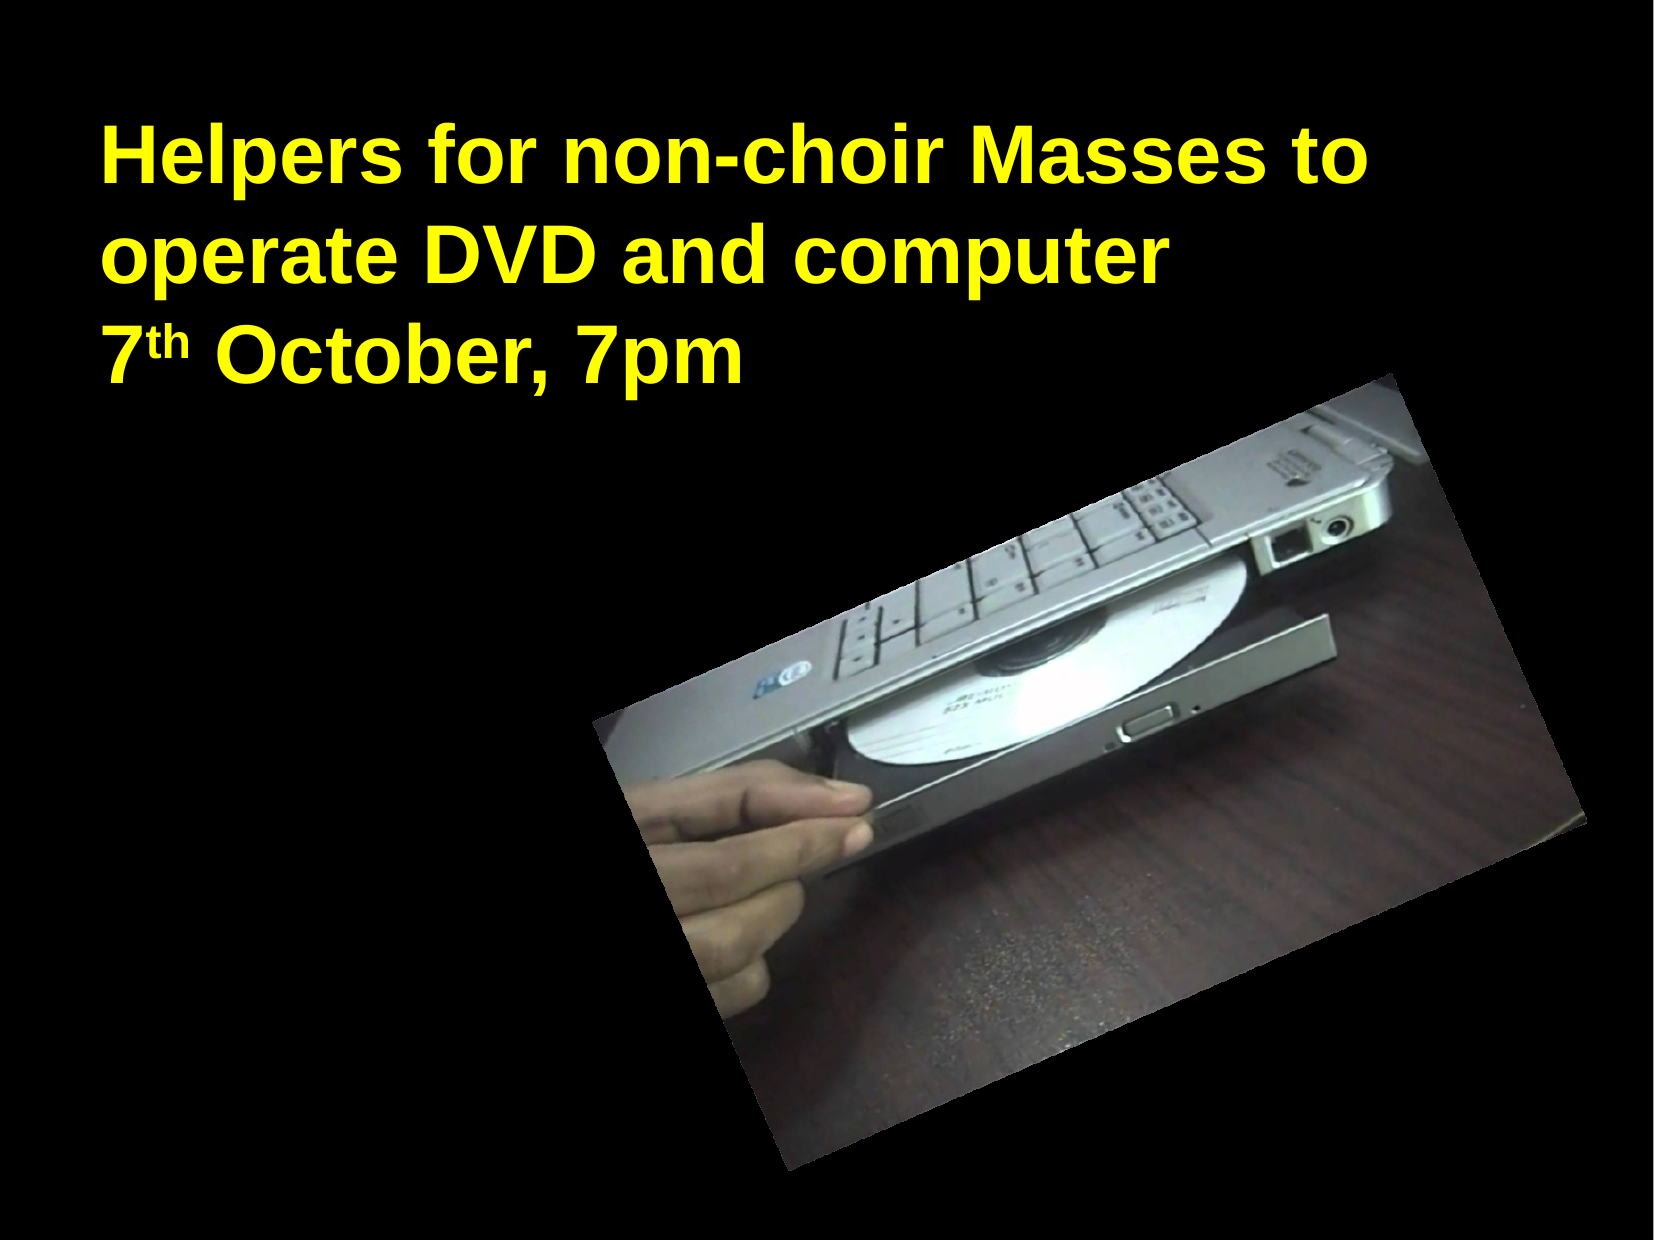

Helpers for non-choir Masses to operate DVD and computer
7th October, 7pm